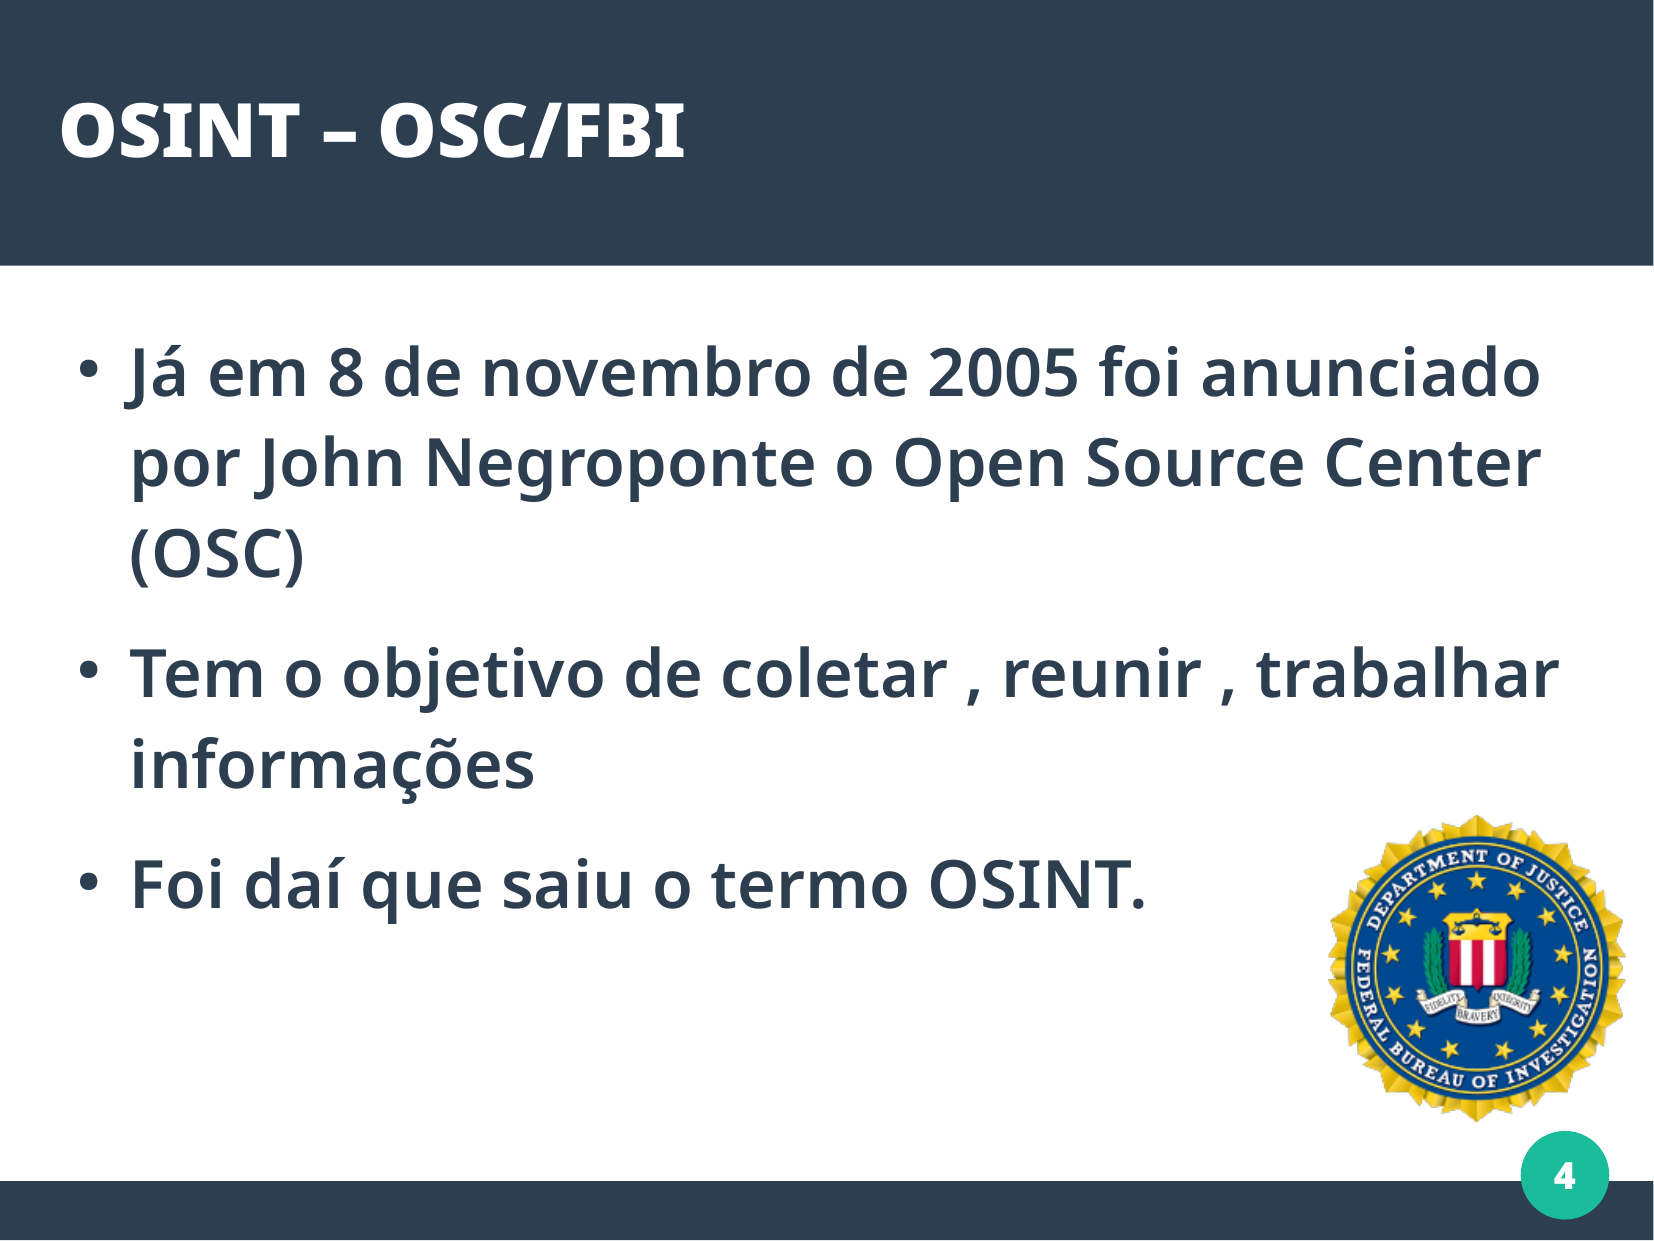

# OSINT – OSC/FBI
Já em 8 de novembro de 2005 foi anunciado por John Negroponte o Open Source Center (OSC)
Tem o objetivo de coletar , reunir , trabalhar informações
Foi daí que saiu o termo OSINT.
4